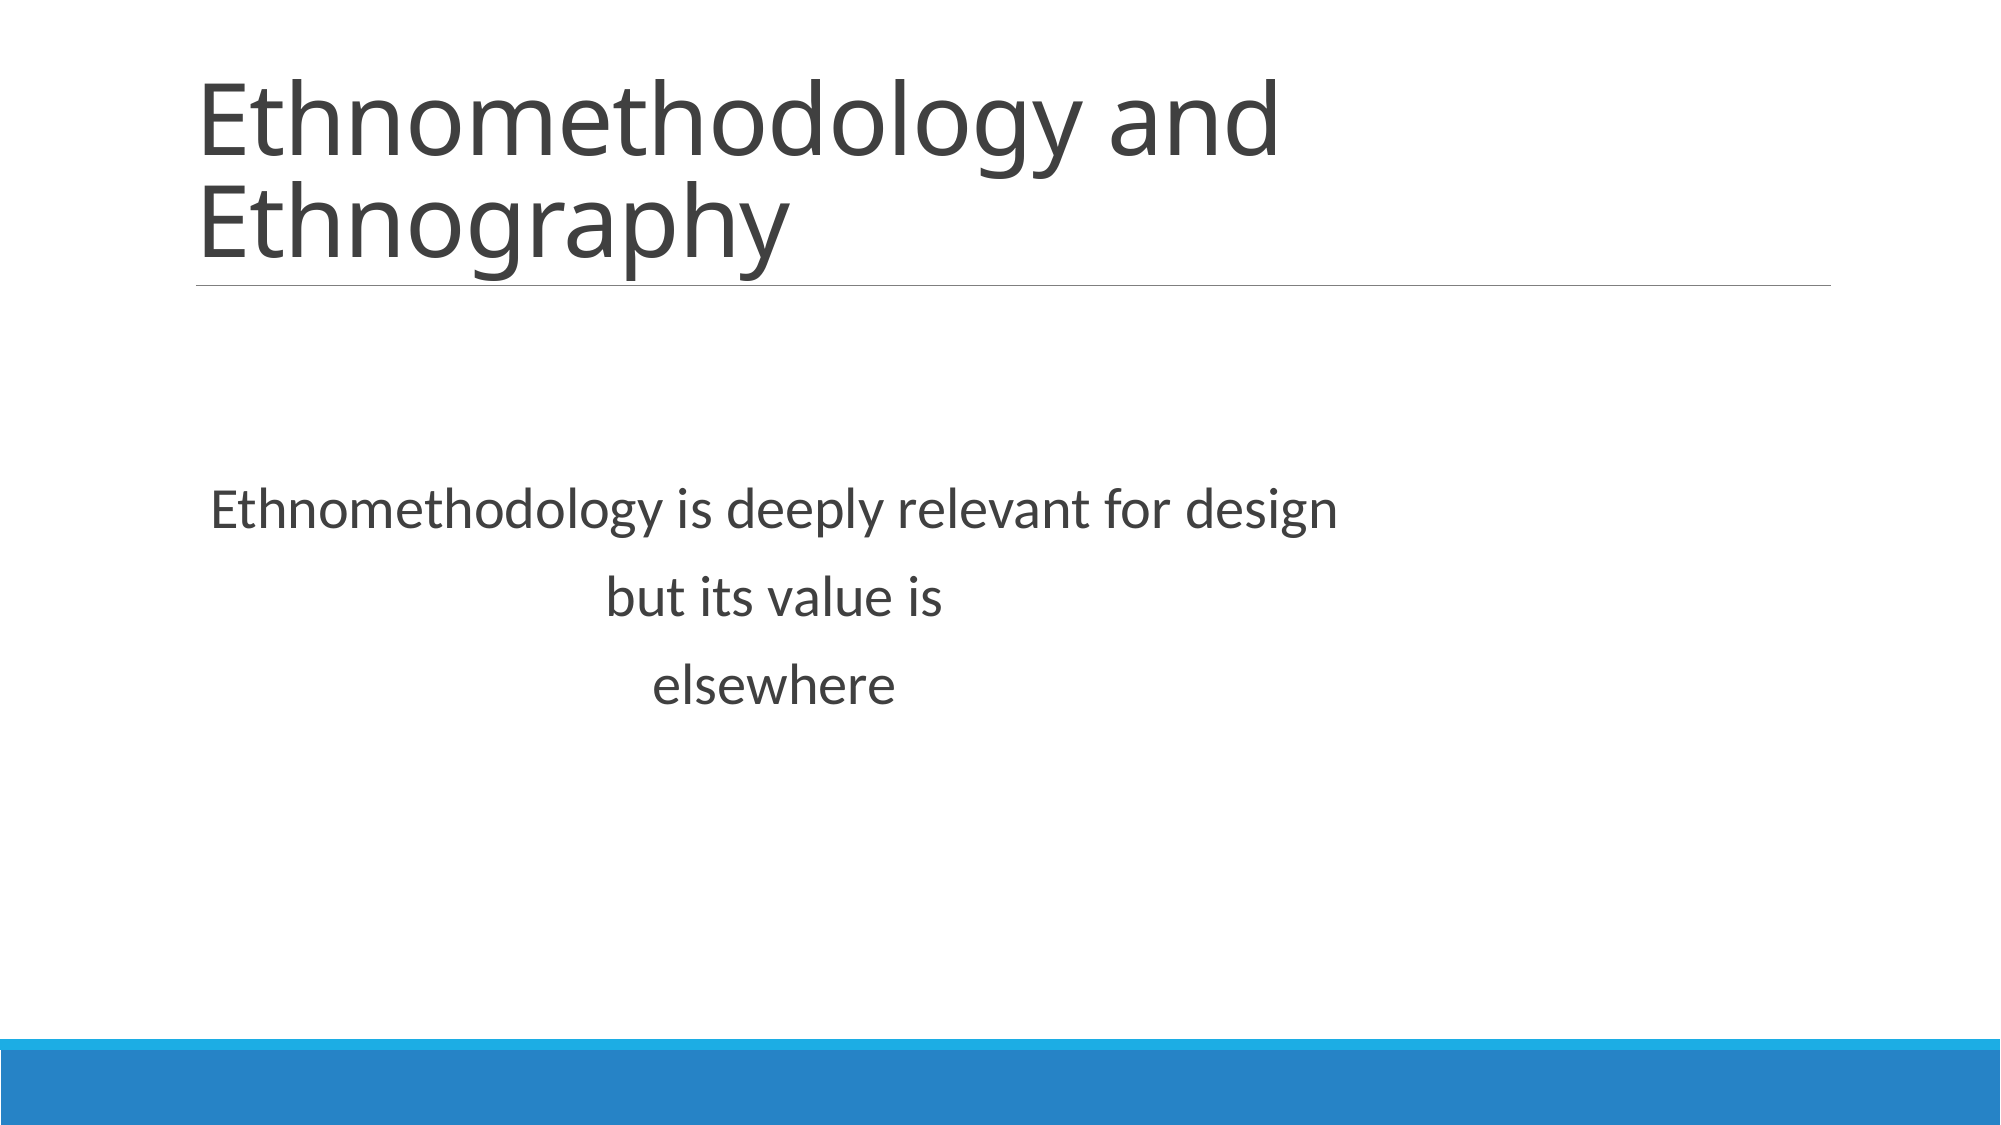

# Ethnomethodology and Ethnography
Ethnomethodology is deeply relevant for design
 but its value is
elsewhere